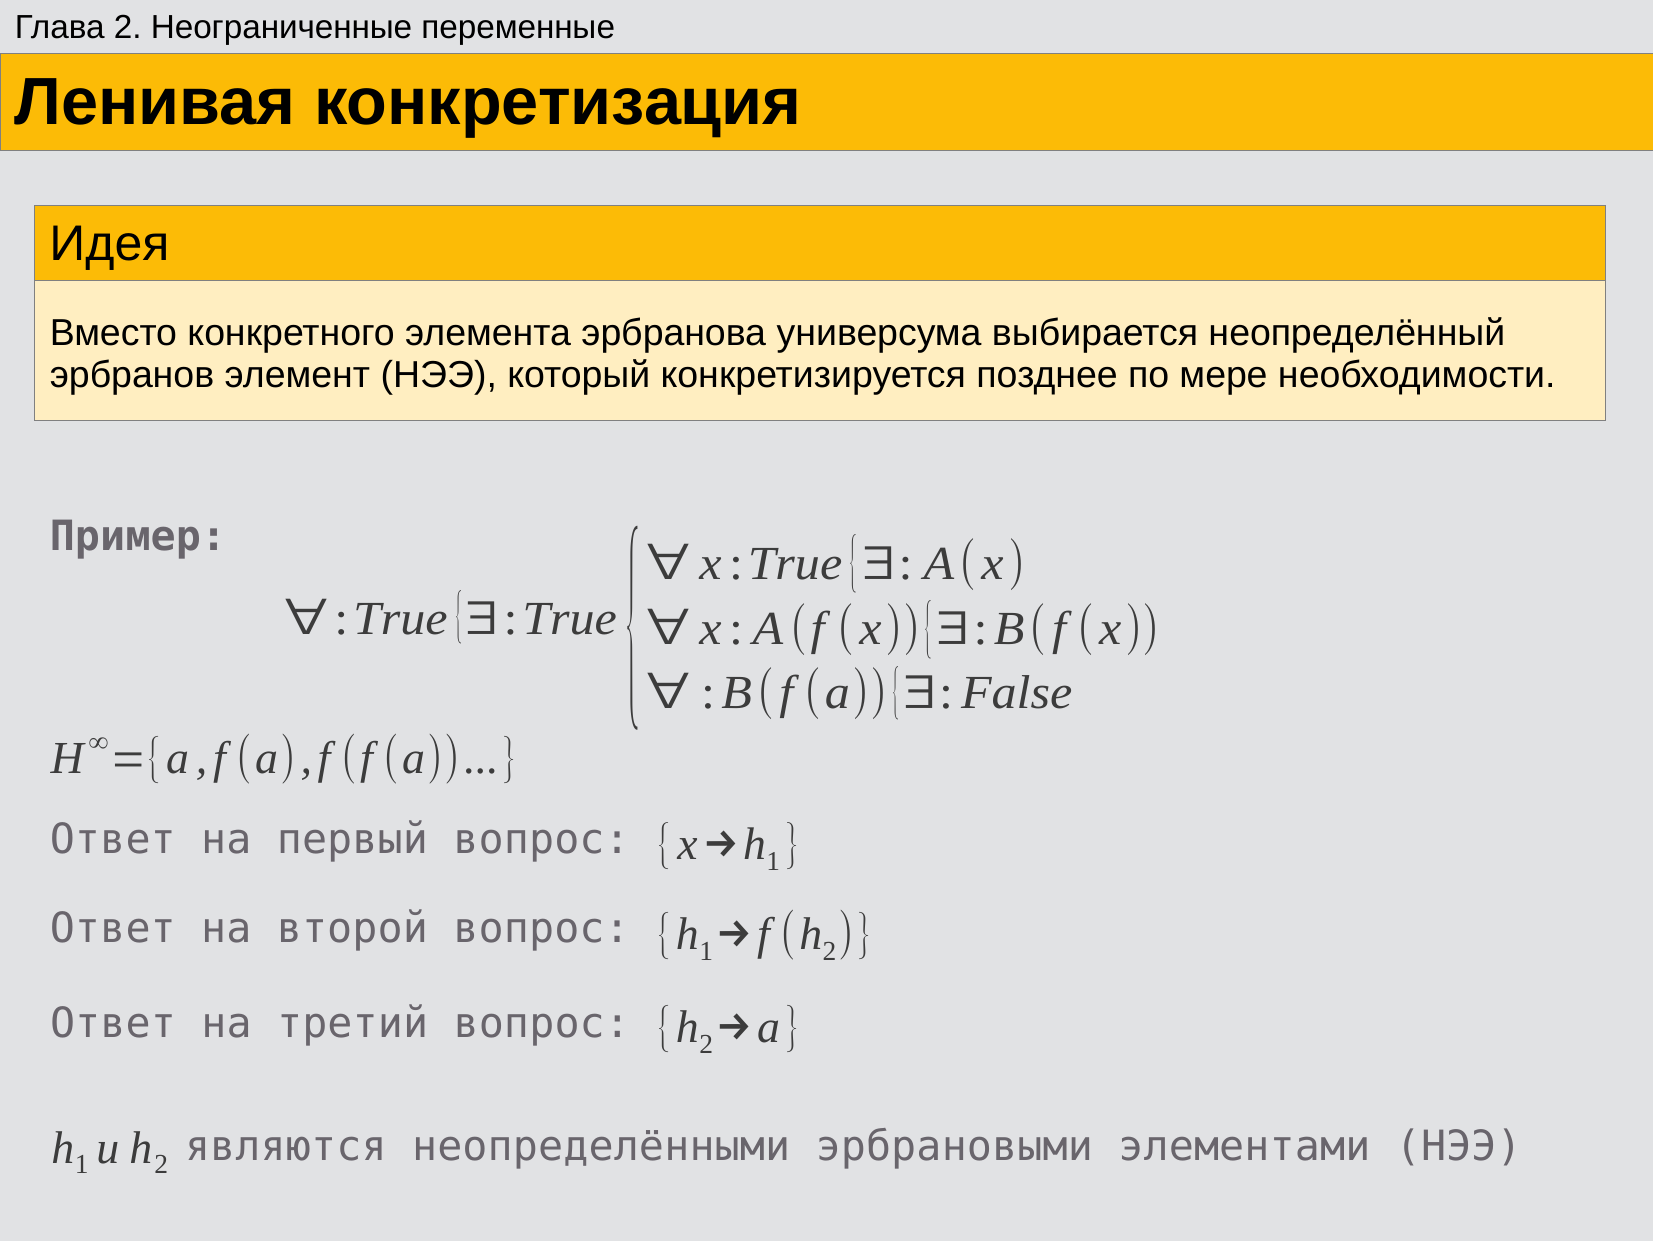

Глава 2. Неограниченные переменные
Ленивая конкретизация
Идея
Вместо конкретного элемента эрбранова универсума выбирается неопределённый эрбранов элемент (НЭЭ), который конкретизируется позднее по мере необходимости.
Пример:
Ответ на первый вопрос:
Ответ на второй вопрос:
Ответ на третий вопрос:
являются неопределёнными эрбрановыми элементами (НЭЭ)